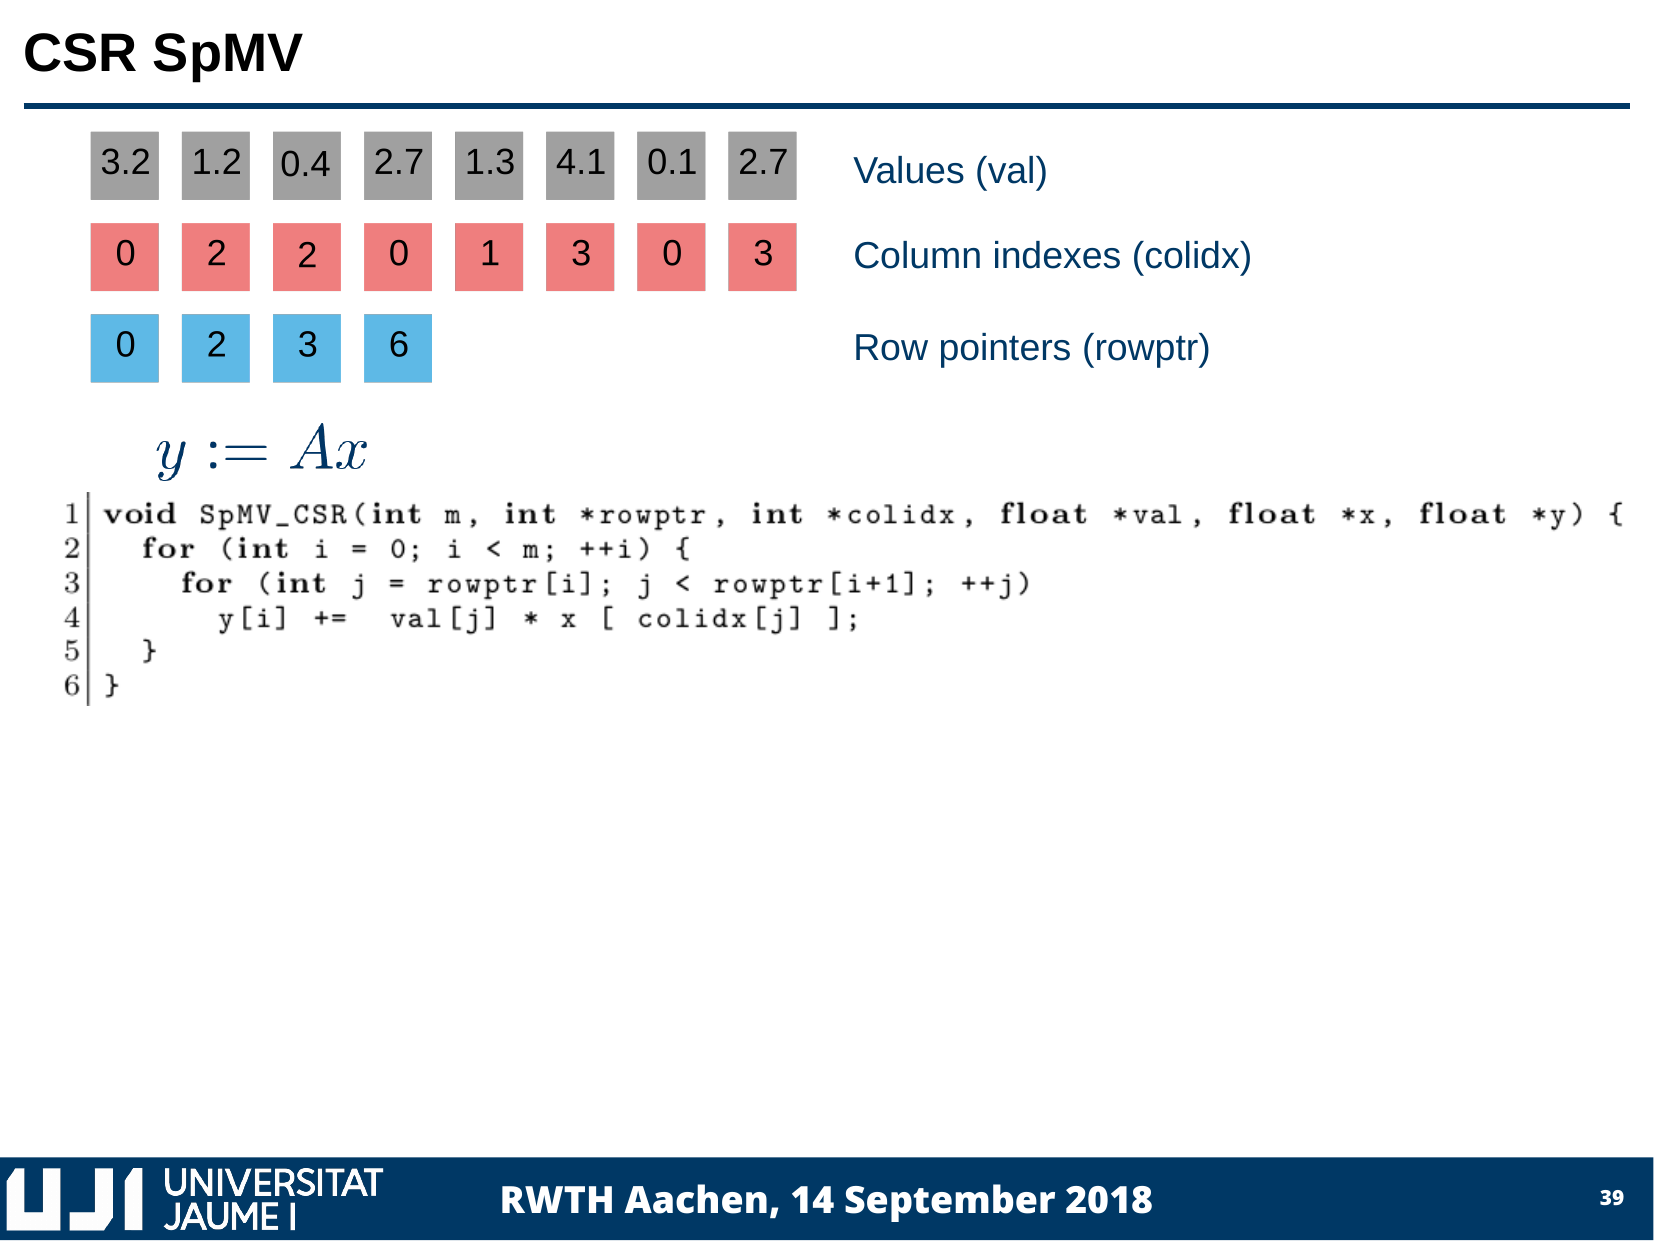

# CSR SpMV
Values (val)
Column indexes (colidx)
Row pointers (rowptr)
RWTH Aachen, 14 September 2018
39